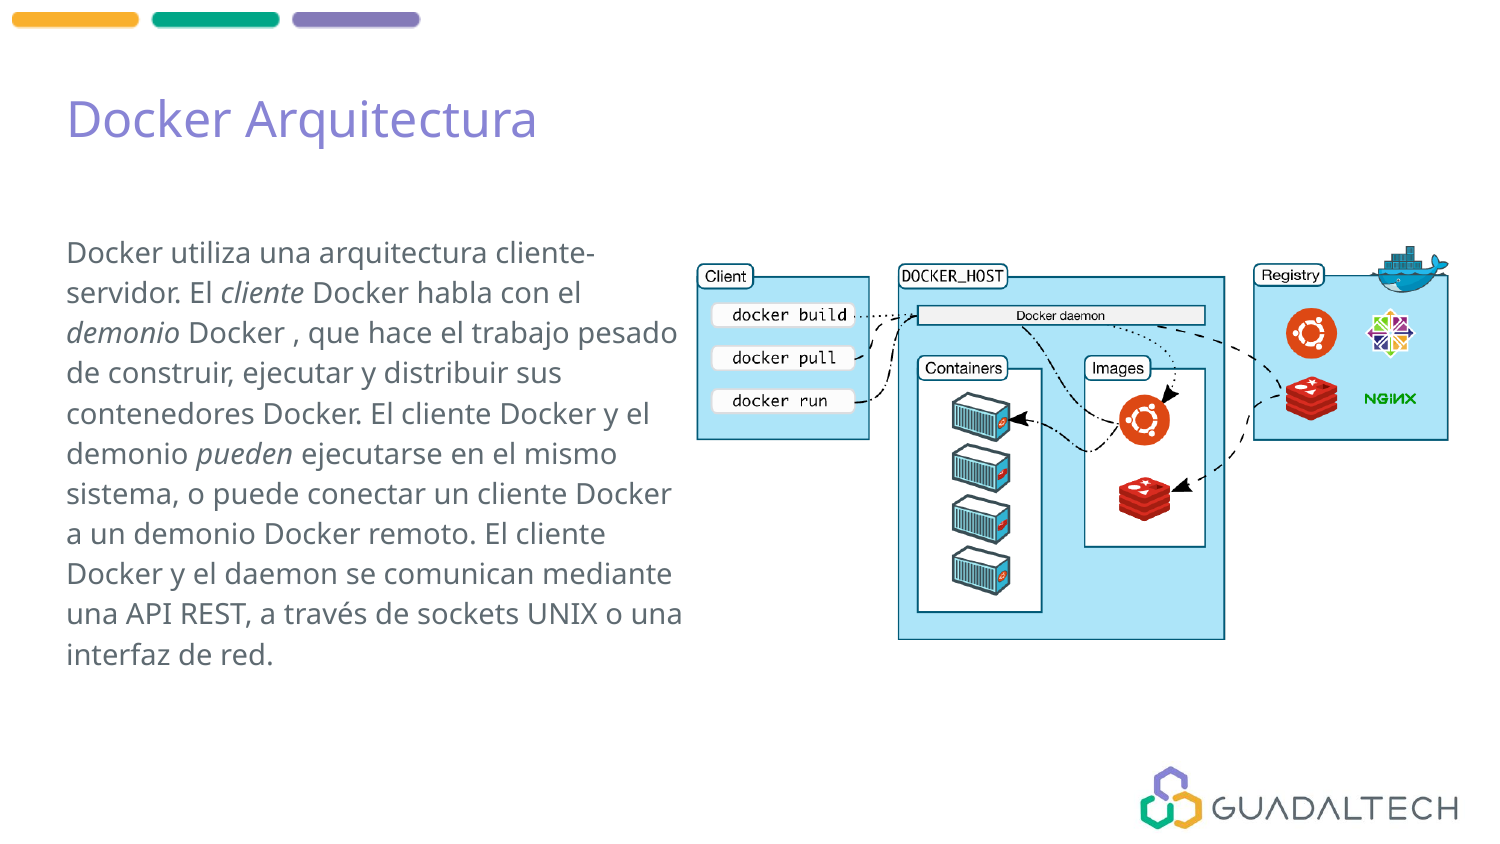

# Docker Arquitectura
Docker utiliza una arquitectura cliente-servidor. El cliente Docker habla con el demonio Docker , que hace el trabajo pesado de construir, ejecutar y distribuir sus contenedores Docker. El cliente Docker y el demonio pueden ejecutarse en el mismo sistema, o puede conectar un cliente Docker a un demonio Docker remoto. El cliente Docker y el daemon se comunican mediante una API REST, a través de sockets UNIX o una interfaz de red.